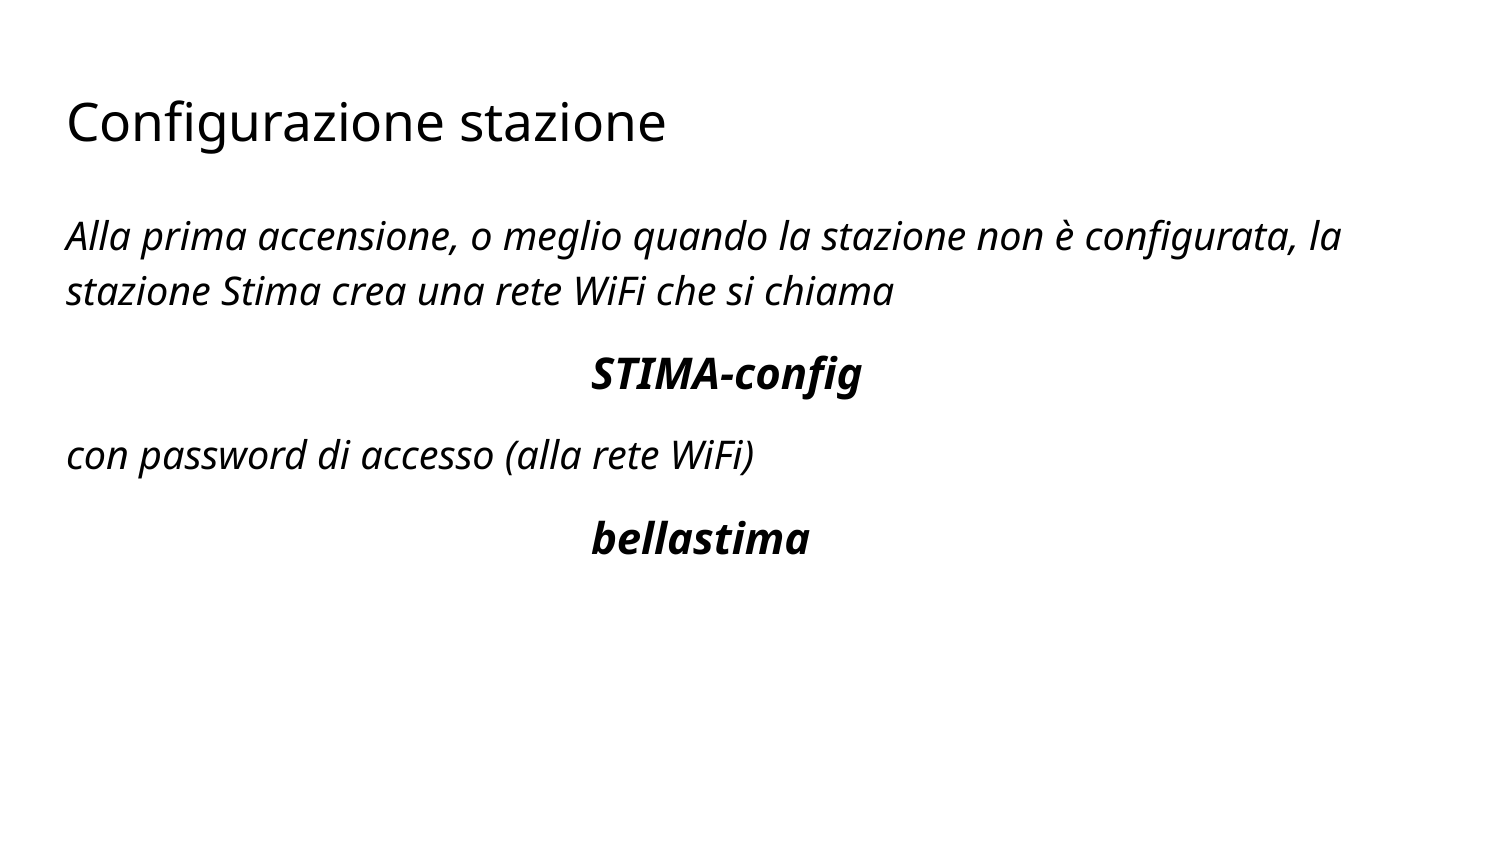

# Configurazione stazione
Alla prima accensione, o meglio quando la stazione non è configurata, la stazione Stima crea una rete WiFi che si chiama
STIMA-config
con password di accesso (alla rete WiFi)
							bellastima